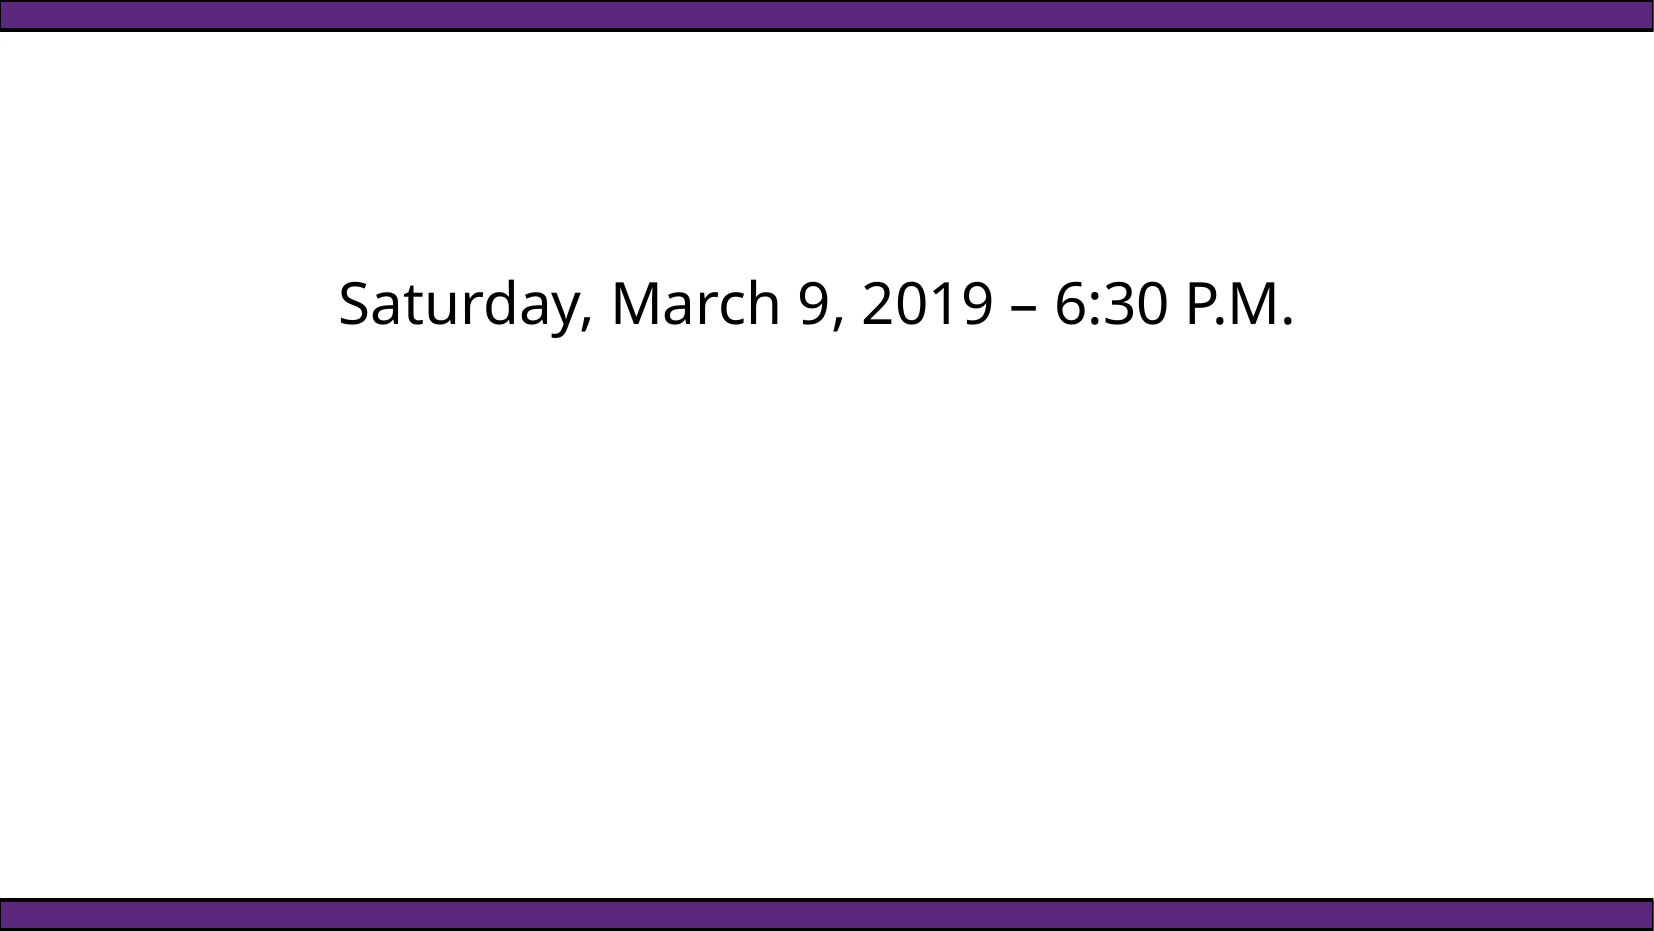

Saturday, March 9, 2019 – 6:30 P.M.